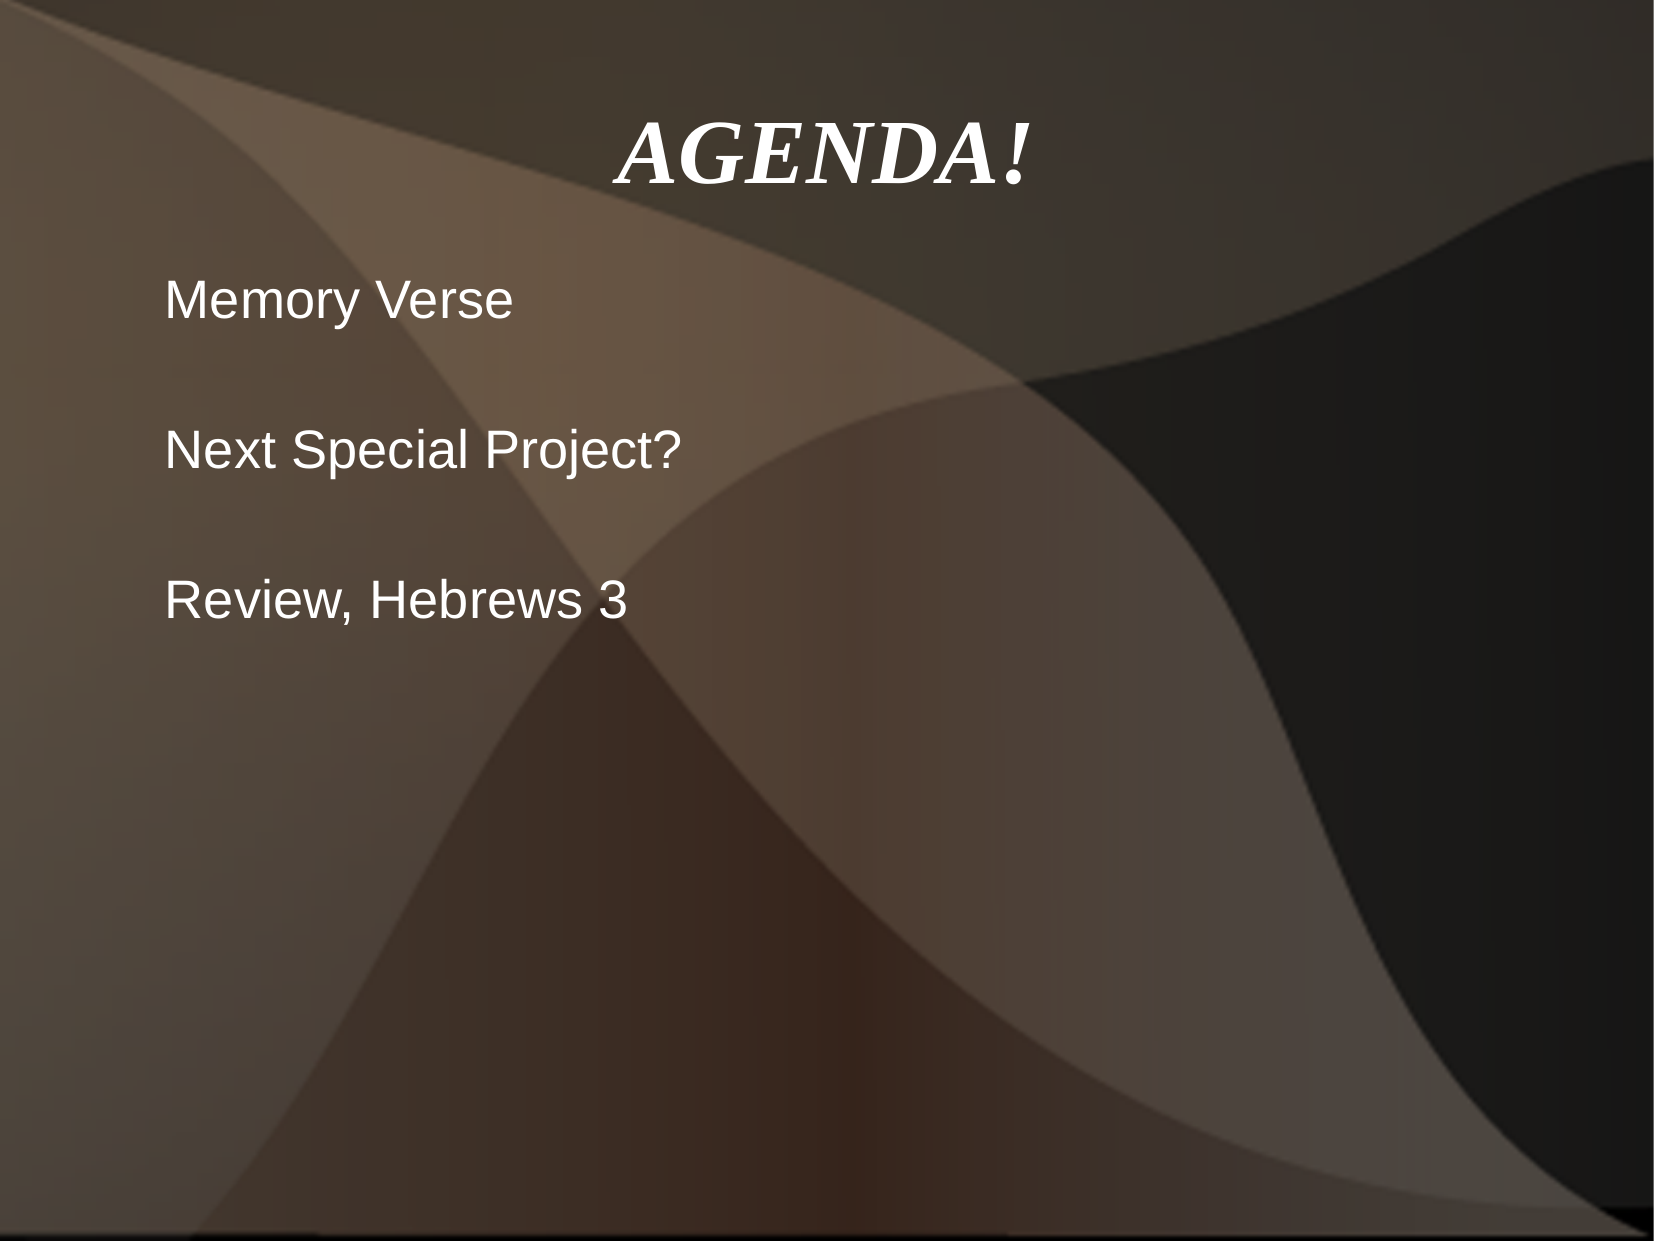

# AGENDA!
Memory Verse
Next Special Project?
Review, Hebrews 3